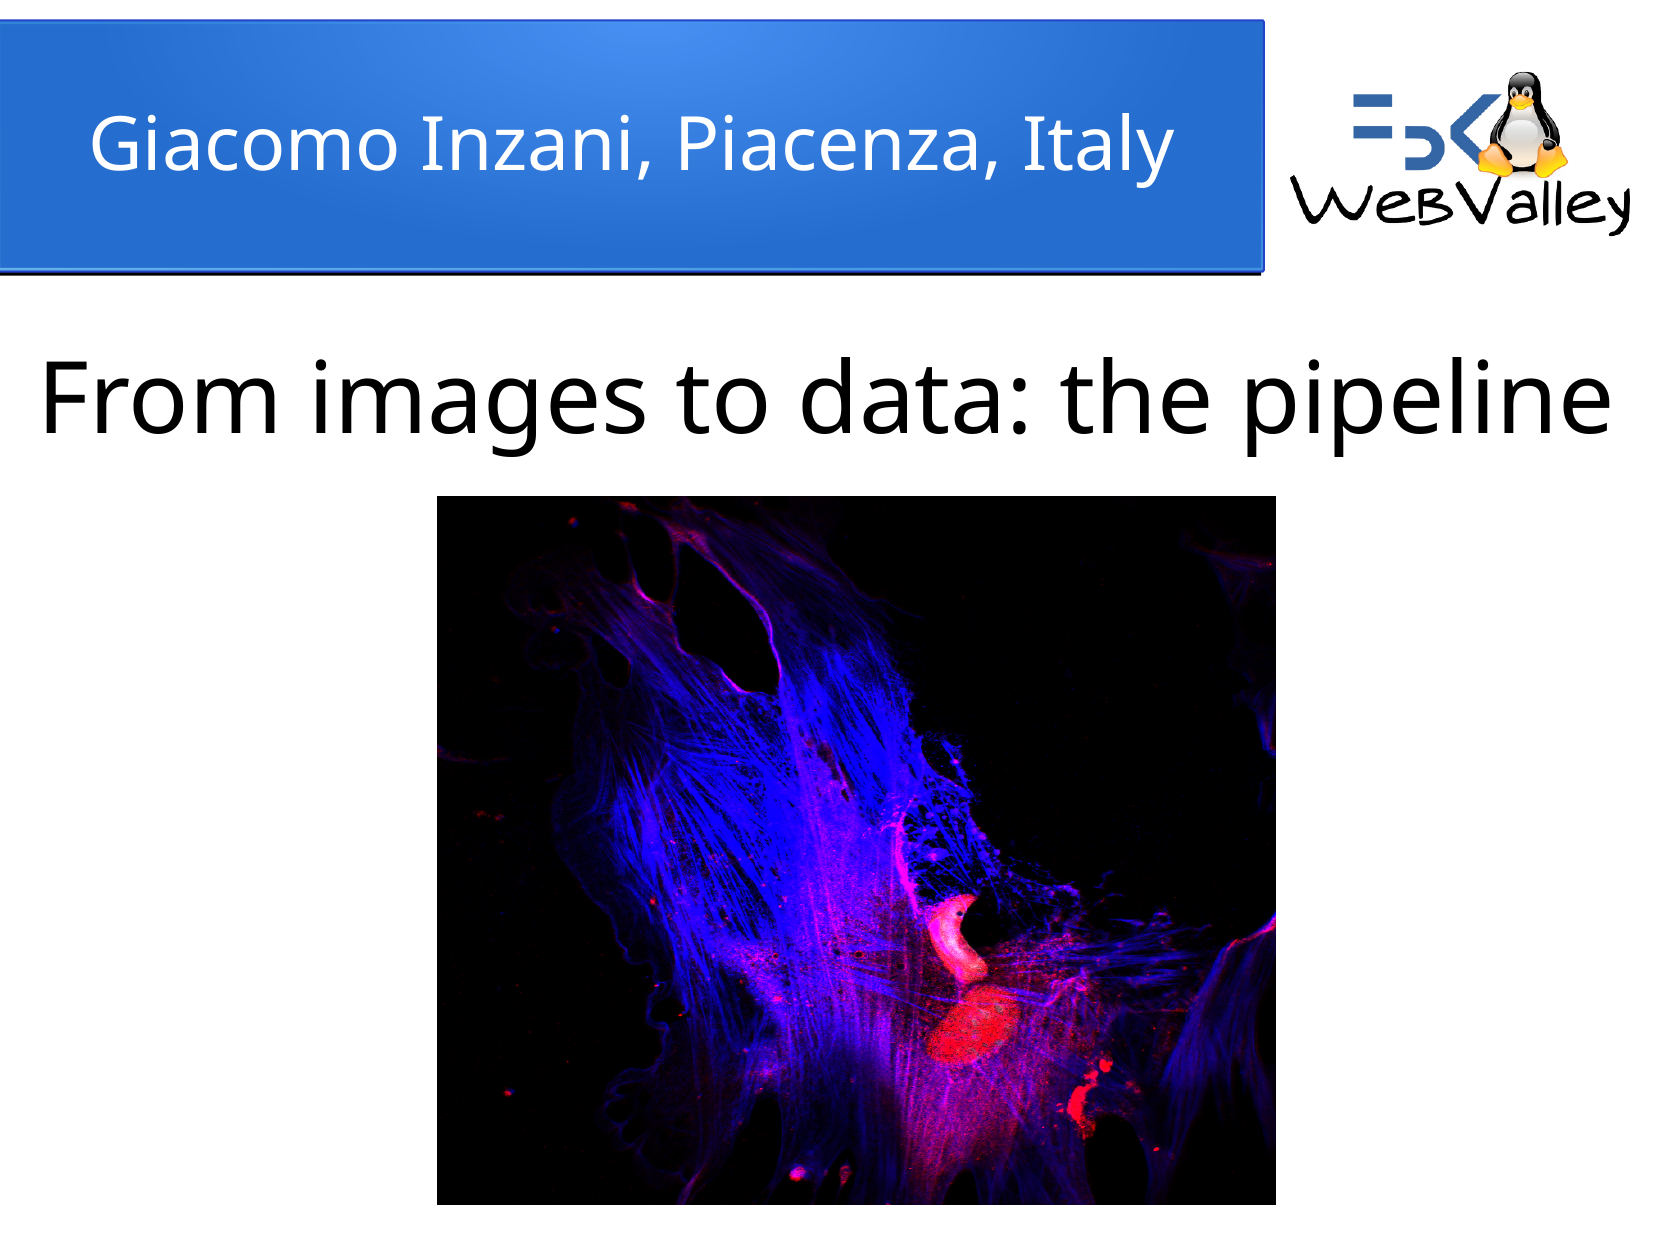

Giacomo Inzani, Piacenza, Italy
From images to data: the pipeline